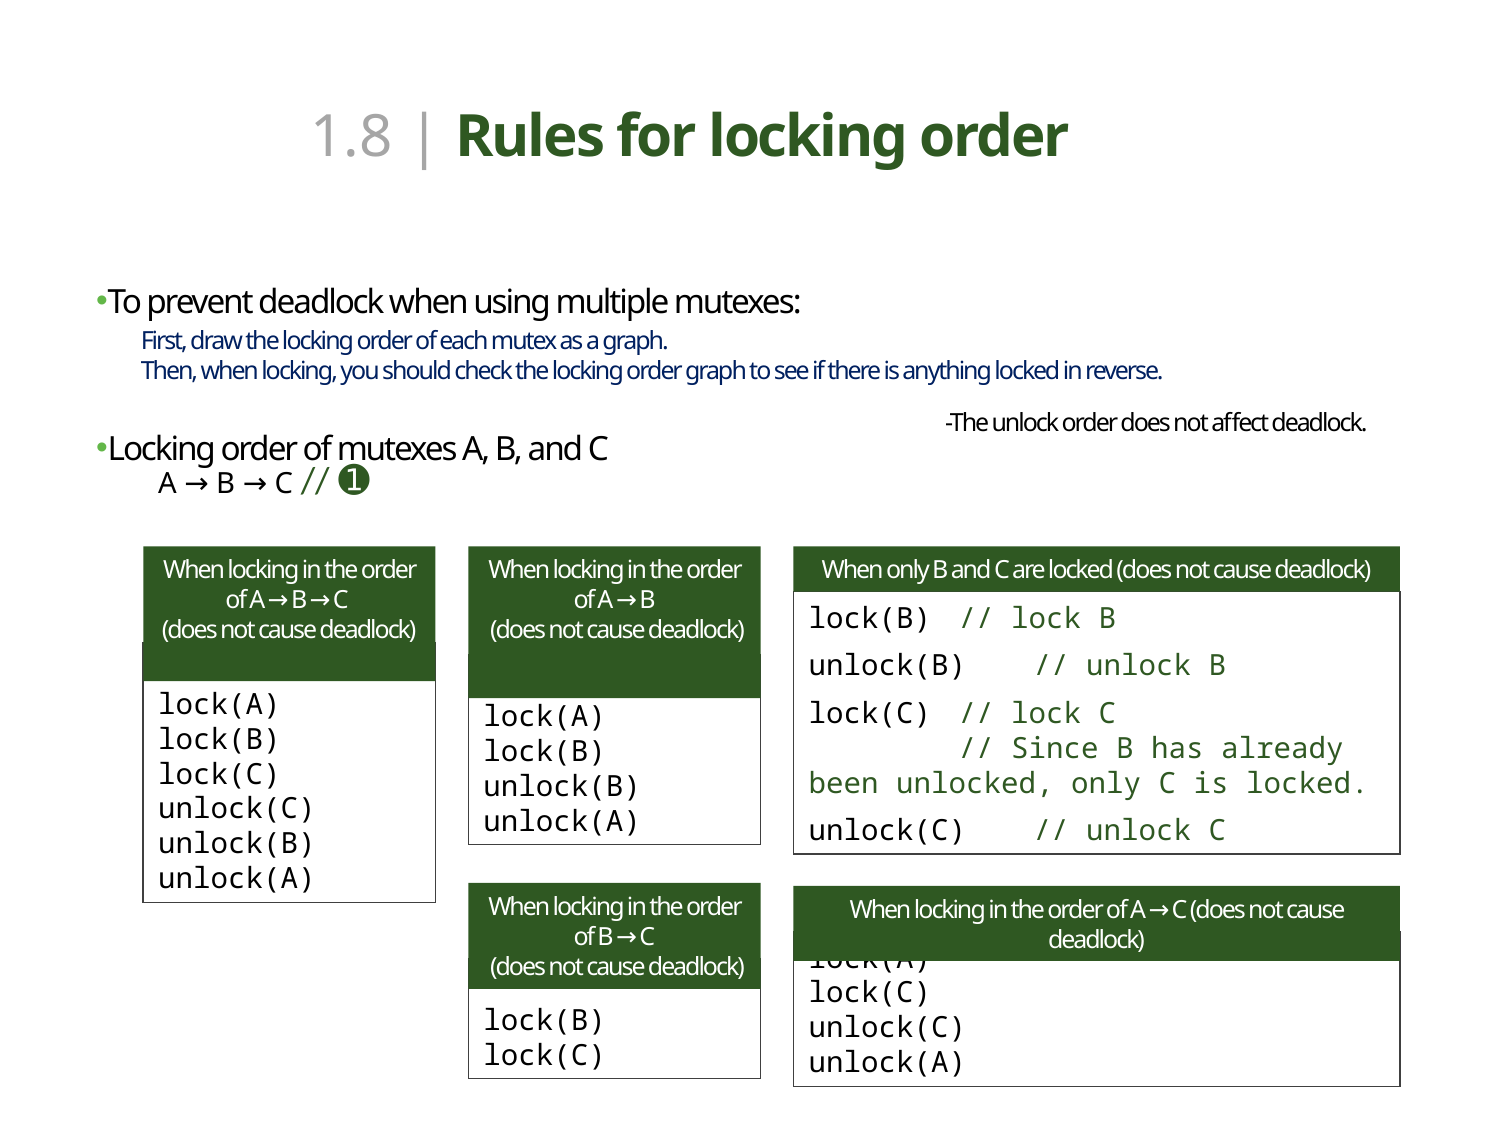

1.8 | Rules for locking order
To prevent deadlock when using multiple mutexes:
First, draw the locking order of each mutex as a graph.
Then, when locking, you should check the locking order graph to see if there is anything locked in reverse.
-The unlock order does not affect deadlock.
Locking order of mutexes A, B, and C
A → B → C // ➊
When locking in the order of A → B → C
(does not cause deadlock)
lock(A)
lock(B)
lock(C)
unlock(C)
unlock(B)
unlock(A)
When locking in the order of A → B
 (does not cause deadlock)
lock(A)
lock(B)
unlock(B)
unlock(A)
When only B and C are locked (does not cause deadlock)
lock(B) 	// lock B
unlock(B) 	// unlock B
lock(C) 	// lock C
		// Since B has already been unlocked, only C is locked.
unlock(C) 	// unlock C
When locking in the order of B → C
 (does not cause deadlock)
When locking in the order of A → C (does not cause deadlock)
lock(A)
lock(C)
unlock(C)
unlock(A)
lock(B)
lock(C)